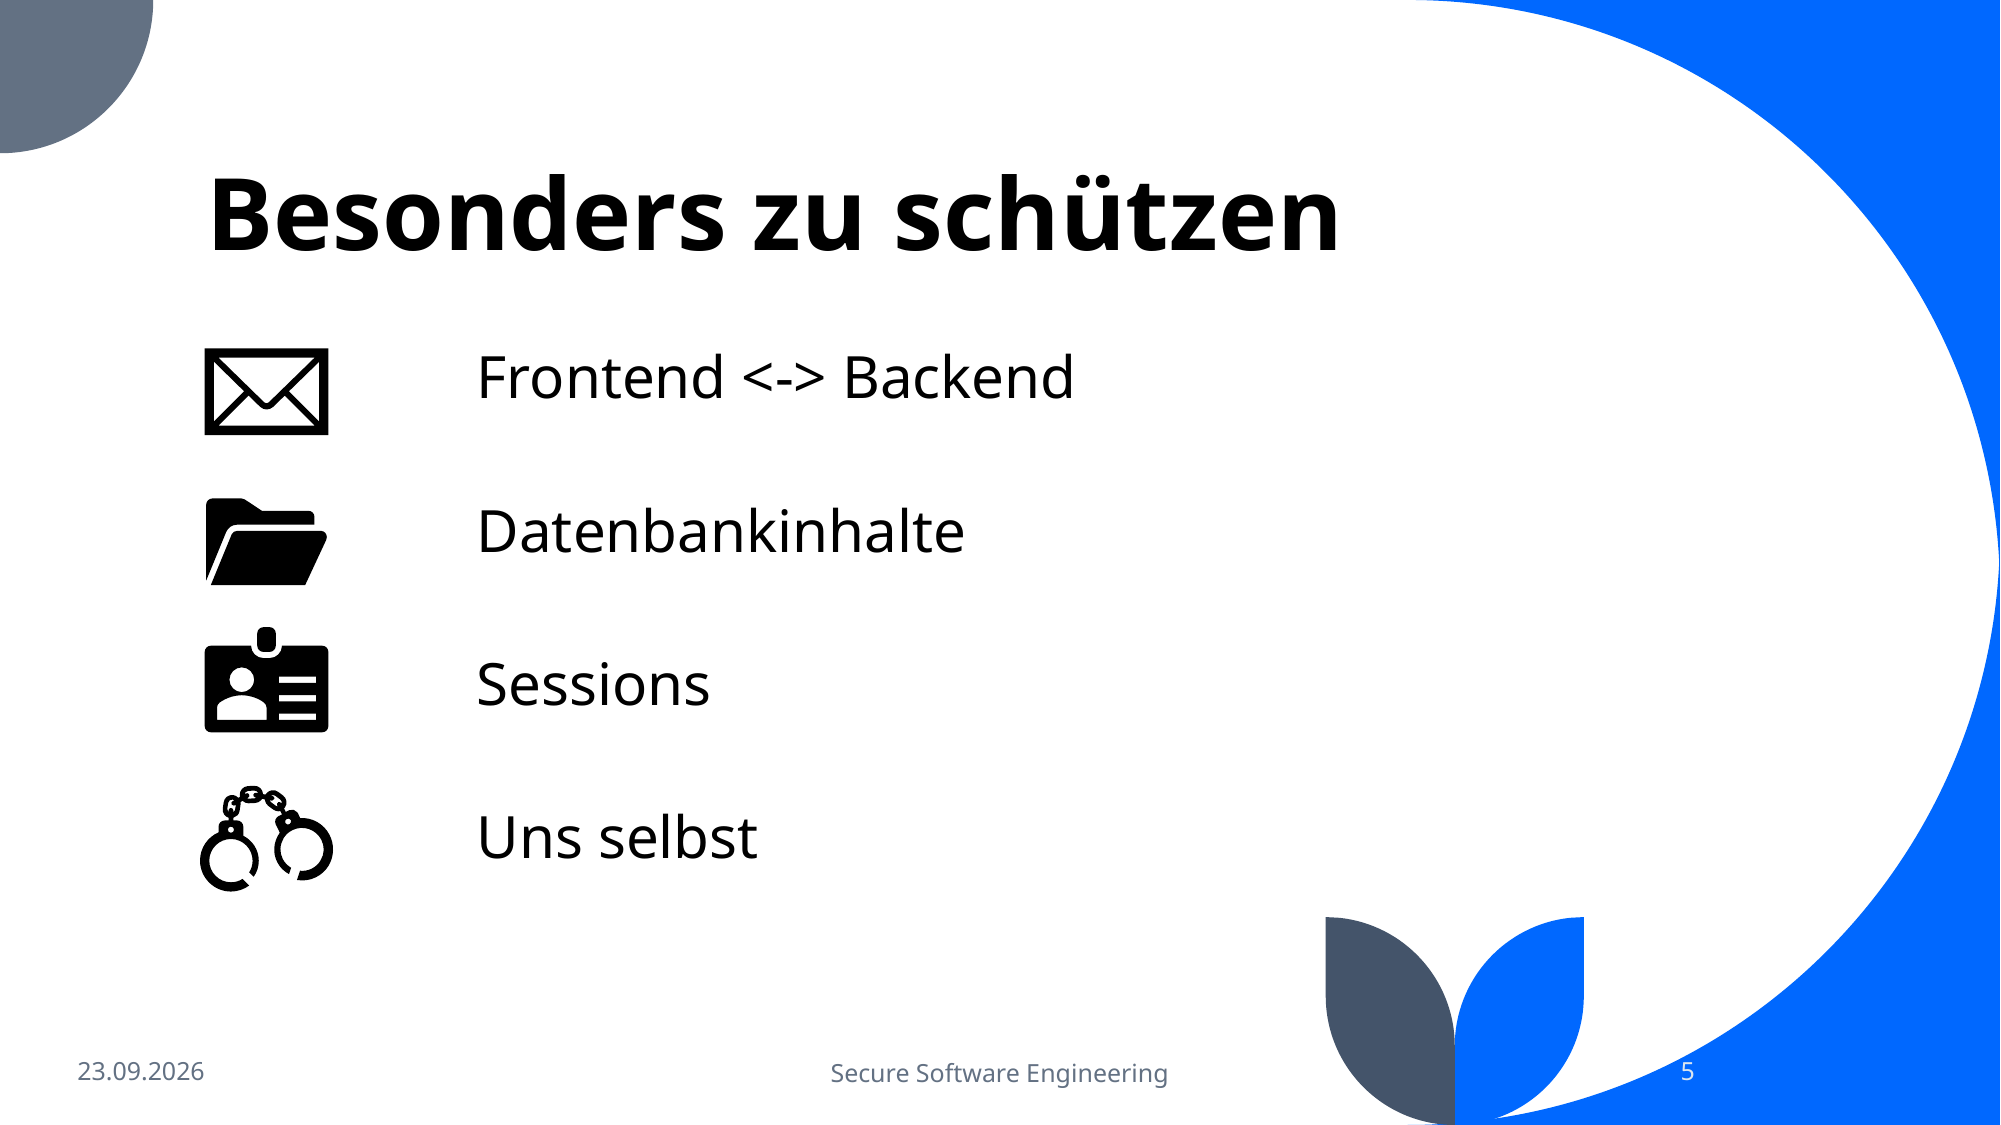

# Besonders zu schützen
Frontend <-> Backend
Datenbankinhalte
Sessions
Uns selbst
Secure Software Engineering
5